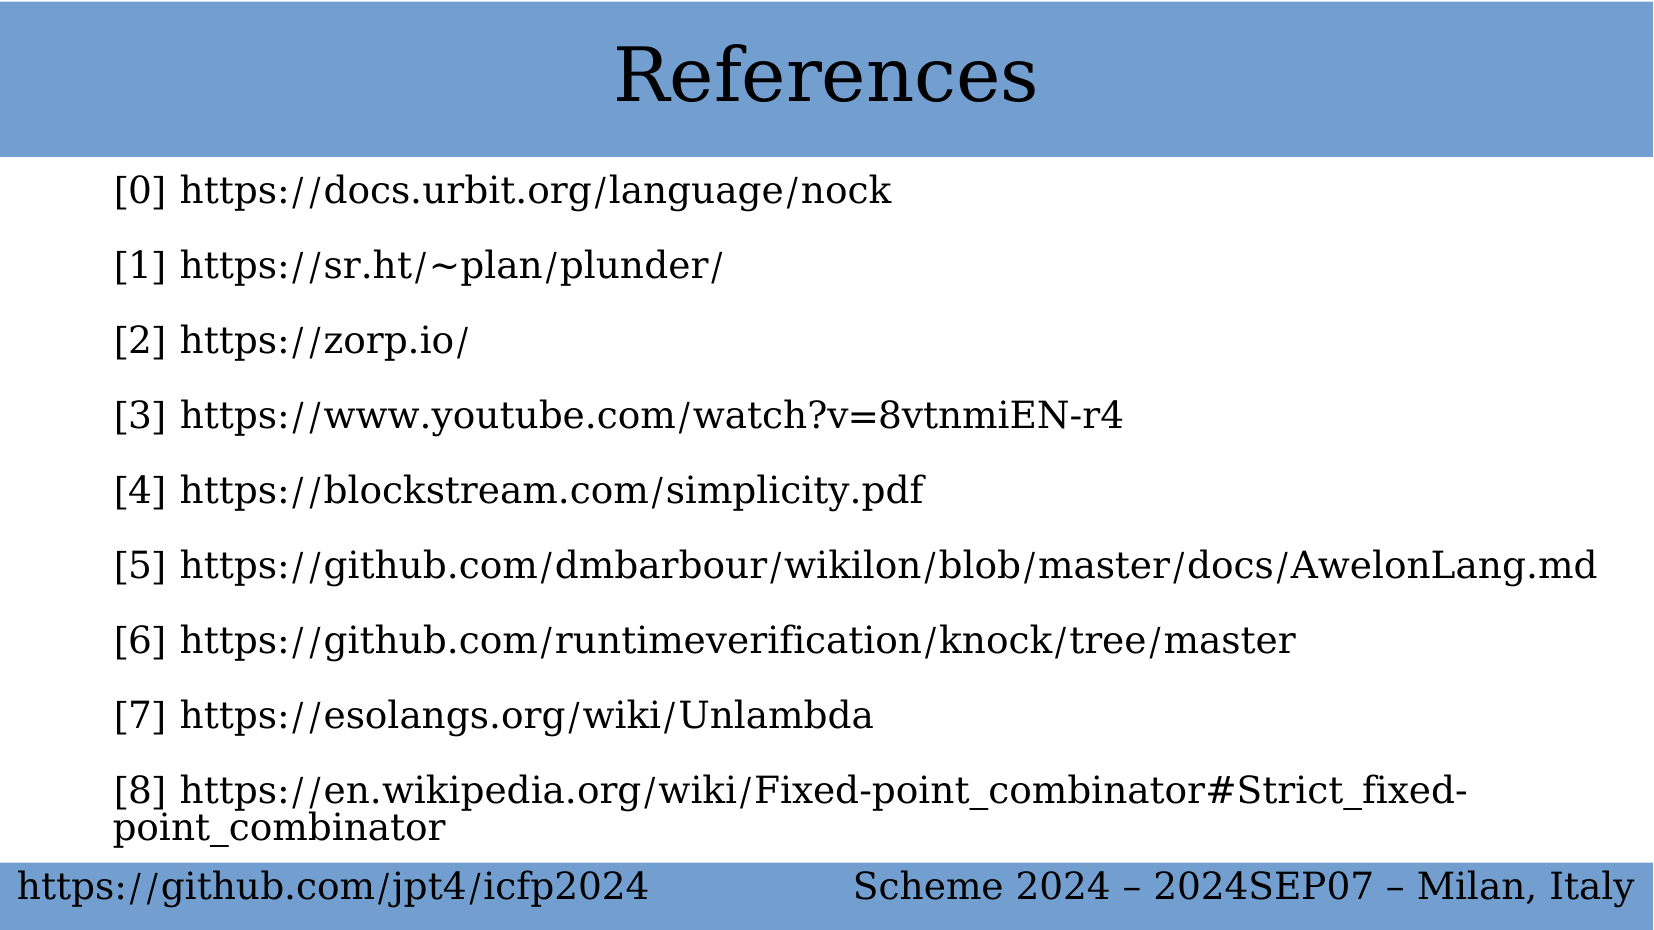

# References
[0] https://docs.urbit.org/language/nock
[1] https://sr.ht/~plan/plunder/
[2] https://zorp.io/
[3] https://www.youtube.com/watch?v=8vtnmiEN-r4
[4] https://blockstream.com/simplicity.pdf
[5] https://github.com/dmbarbour/wikilon/blob/master/docs/AwelonLang.md
[6] https://github.com/runtimeverification/knock/tree/master
[7] https://esolangs.org/wiki/Unlambda
[8] https://en.wikipedia.org/wiki/Fixed-point_combinator#Strict_fixed-point_combinator
https://github.com/jpt4/icfp2024 Scheme 2024 – 2024SEP07 – Milan, Italy